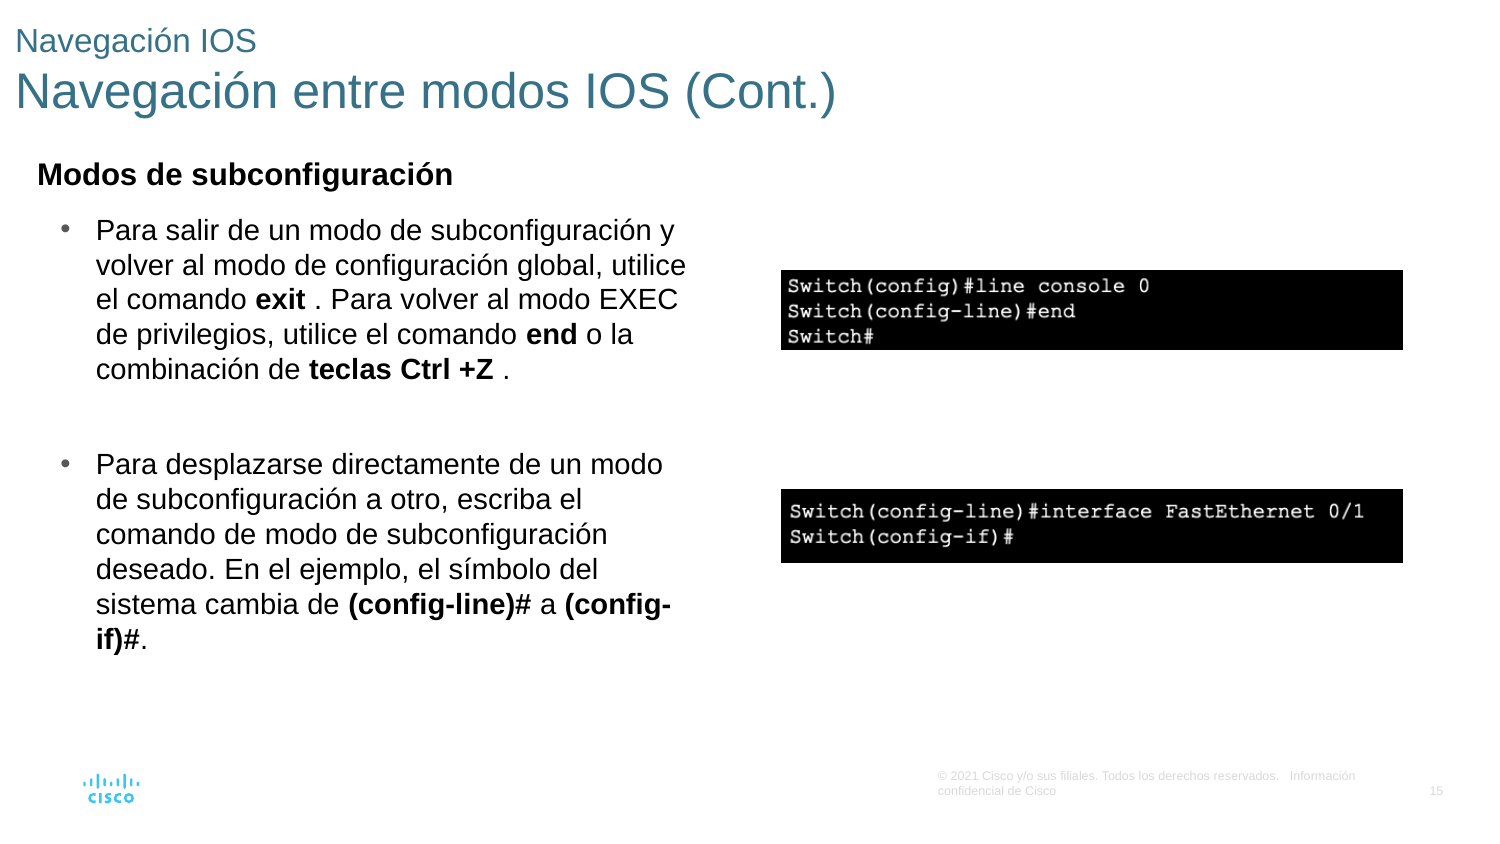

# Navegación IOS Navegación entre modos IOS (Cont.)
Modos de subconfiguración
Para salir de un modo de subconfiguración y volver al modo de configuración global, utilice el comando exit . Para volver al modo EXEC de privilegios, utilice el comando end o la combinación de teclas Ctrl +Z .
Para desplazarse directamente de un modo de subconfiguración a otro, escriba el comando de modo de subconfiguración deseado. En el ejemplo, el símbolo del sistema cambia de (config-line)# a (config-if)#.